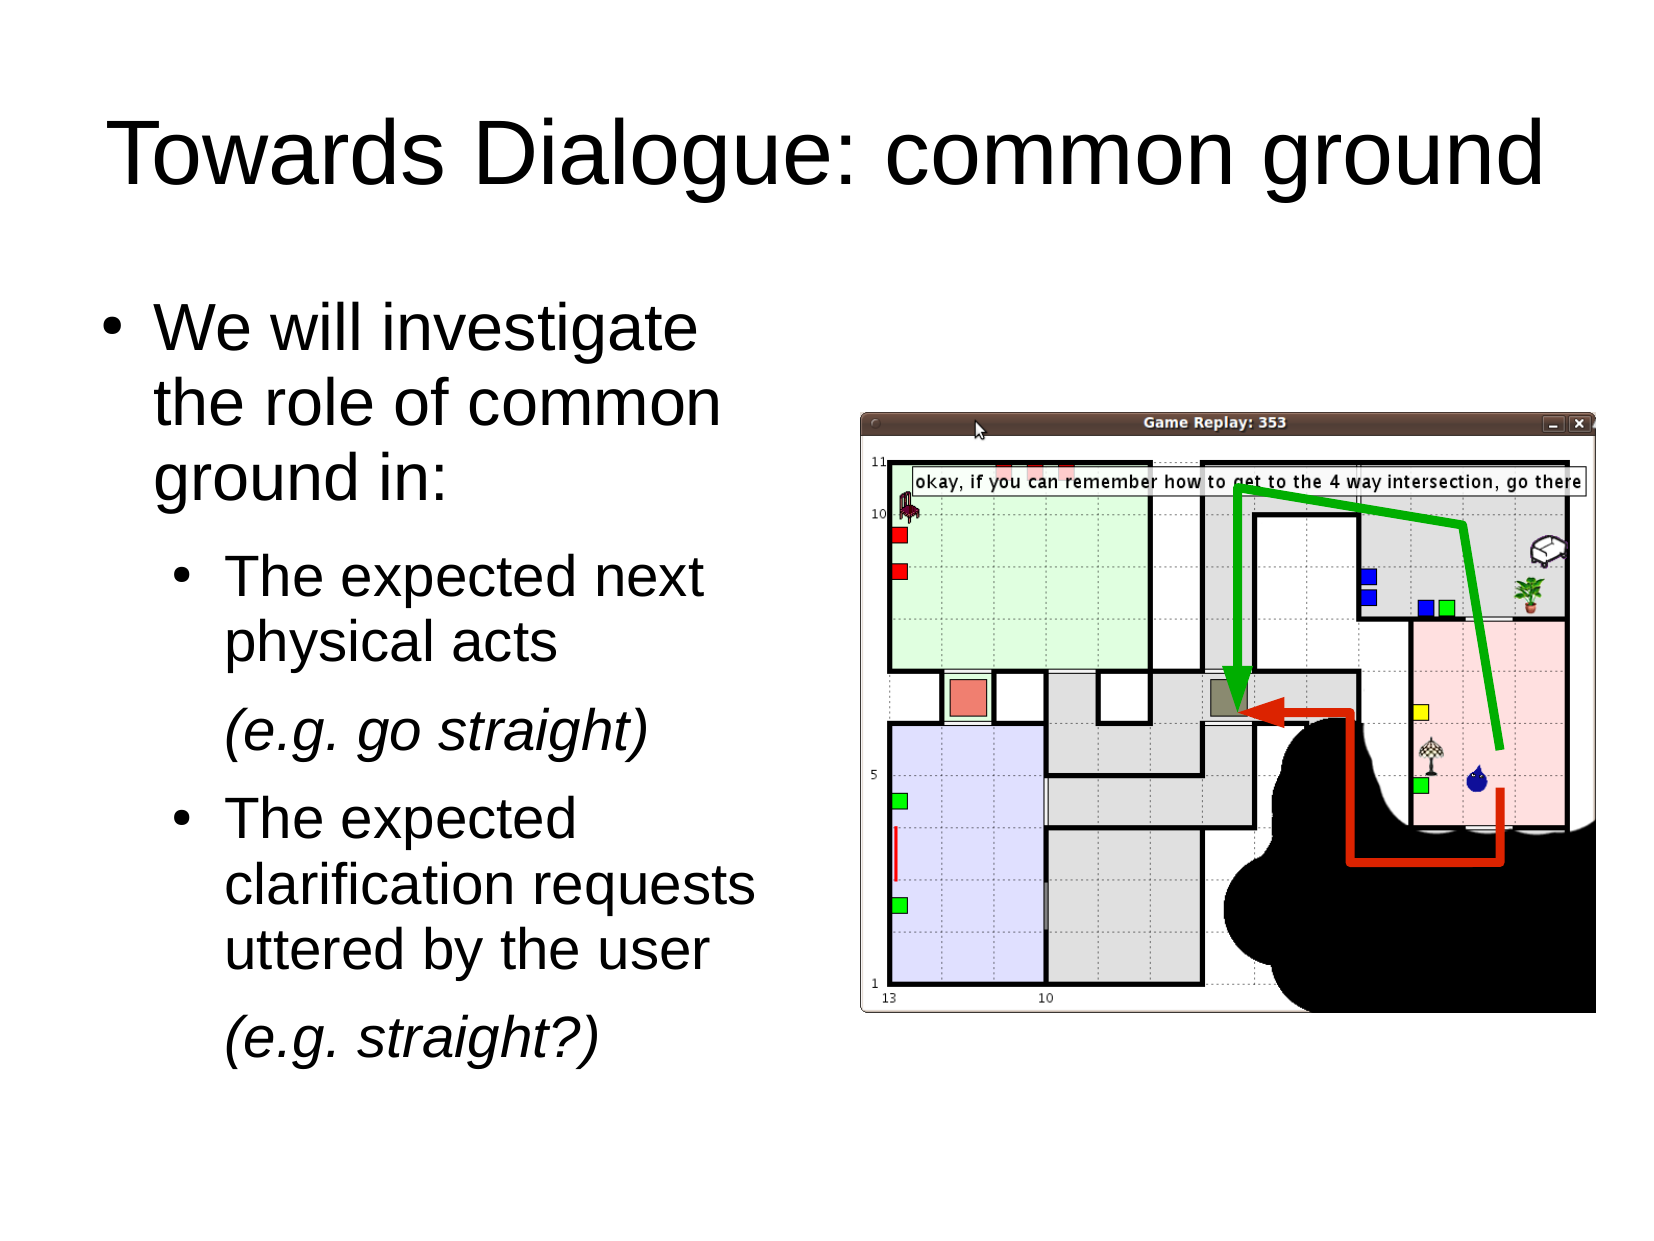

Towards Dialogue: common ground
# We will investigate the role of common ground in:
The expected next physical acts
(e.g. go straight)
The expected clarification requests uttered by the user
(e.g. straight?)